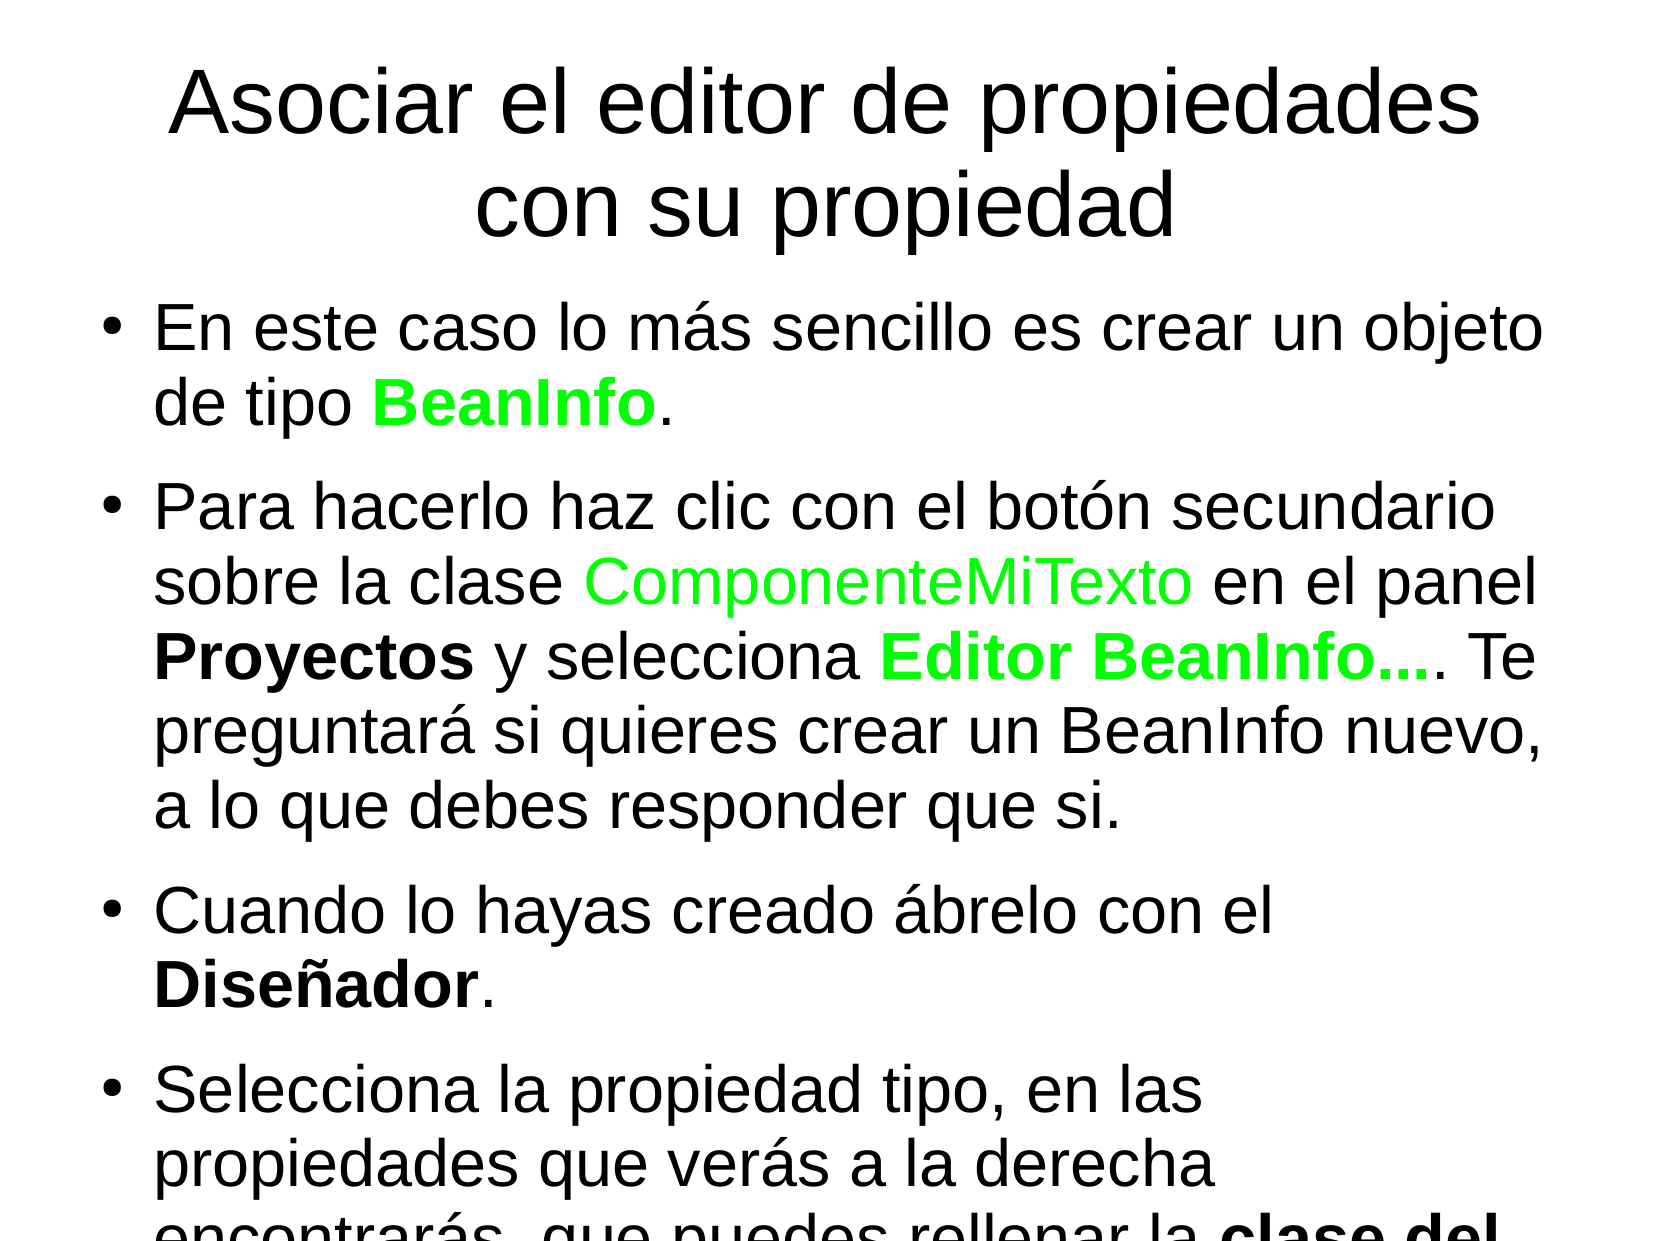

# Asociar el editor de propiedades con su propiedad
En este caso lo más sencillo es crear un objeto de tipo BeanInfo.
Para hacerlo haz clic con el botón secundario sobre la clase ComponenteMiTexto en el panel Proyectos y selecciona Editor BeanInfo.... Te preguntará si quieres crear un BeanInfo nuevo, a lo que debes responder que si.
Cuando lo hayas creado ábrelo con el Diseñador.
Selecciona la propiedad tipo, en las propiedades que verás a la derecha encontrarás que puedes rellenar la clase del Editor de propiedades. Aquí debes poner la clase misControles.tipoPropertyEditor.class